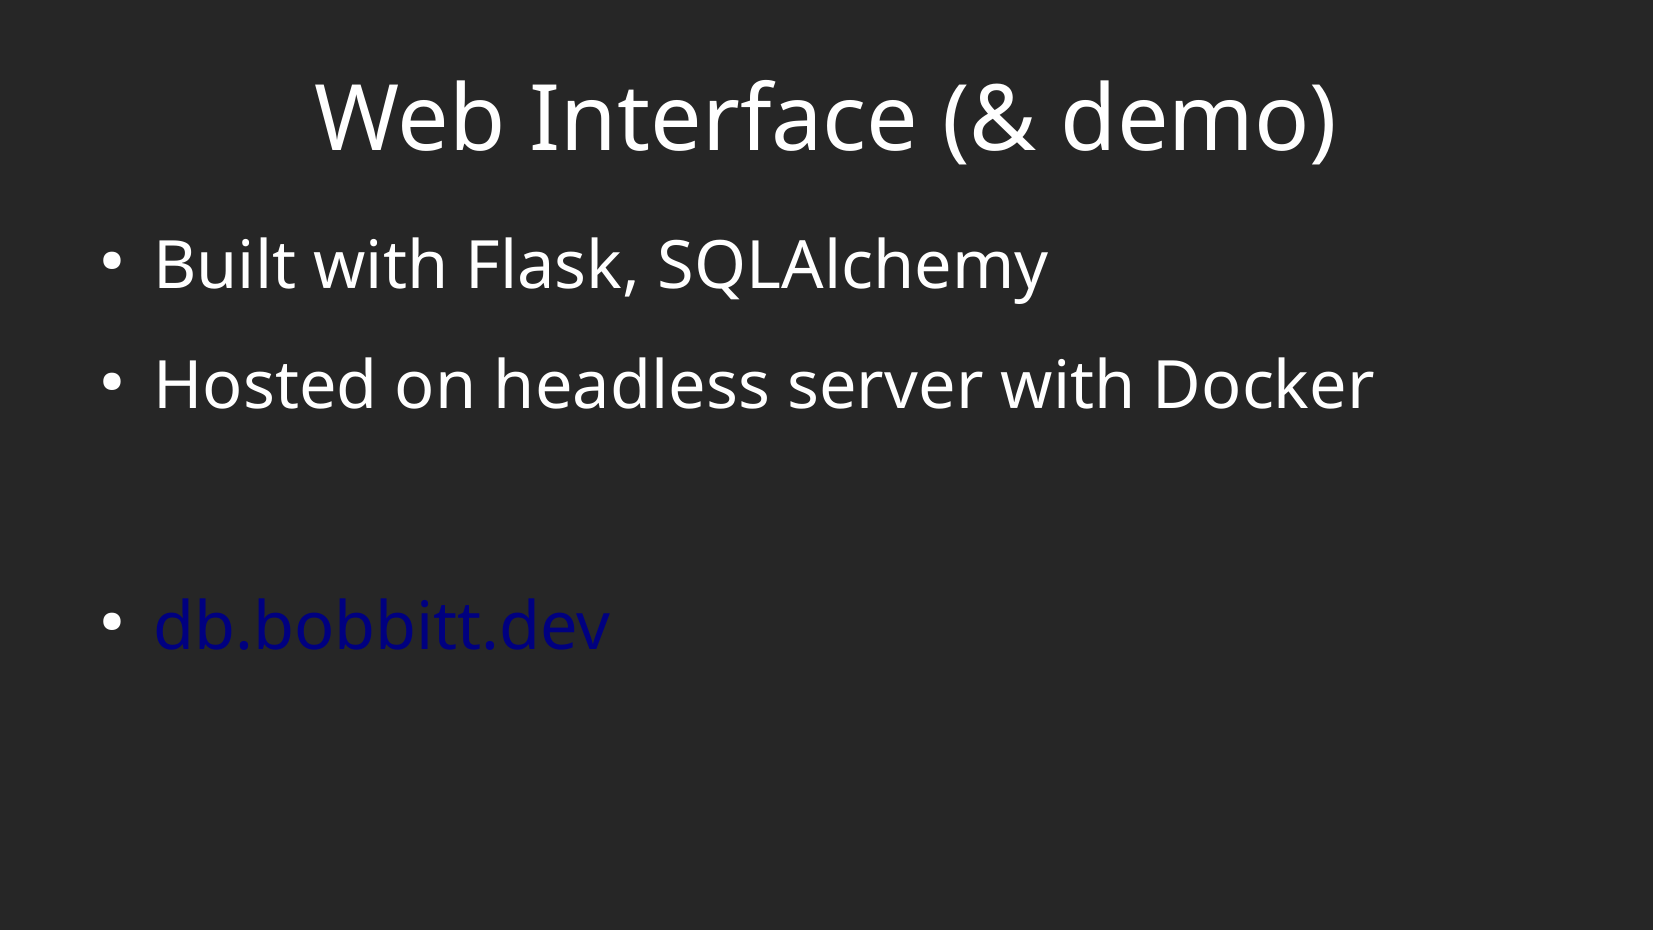

# Web Interface (& demo)
Built with Flask, SQLAlchemy
Hosted on headless server with Docker
db.bobbitt.dev